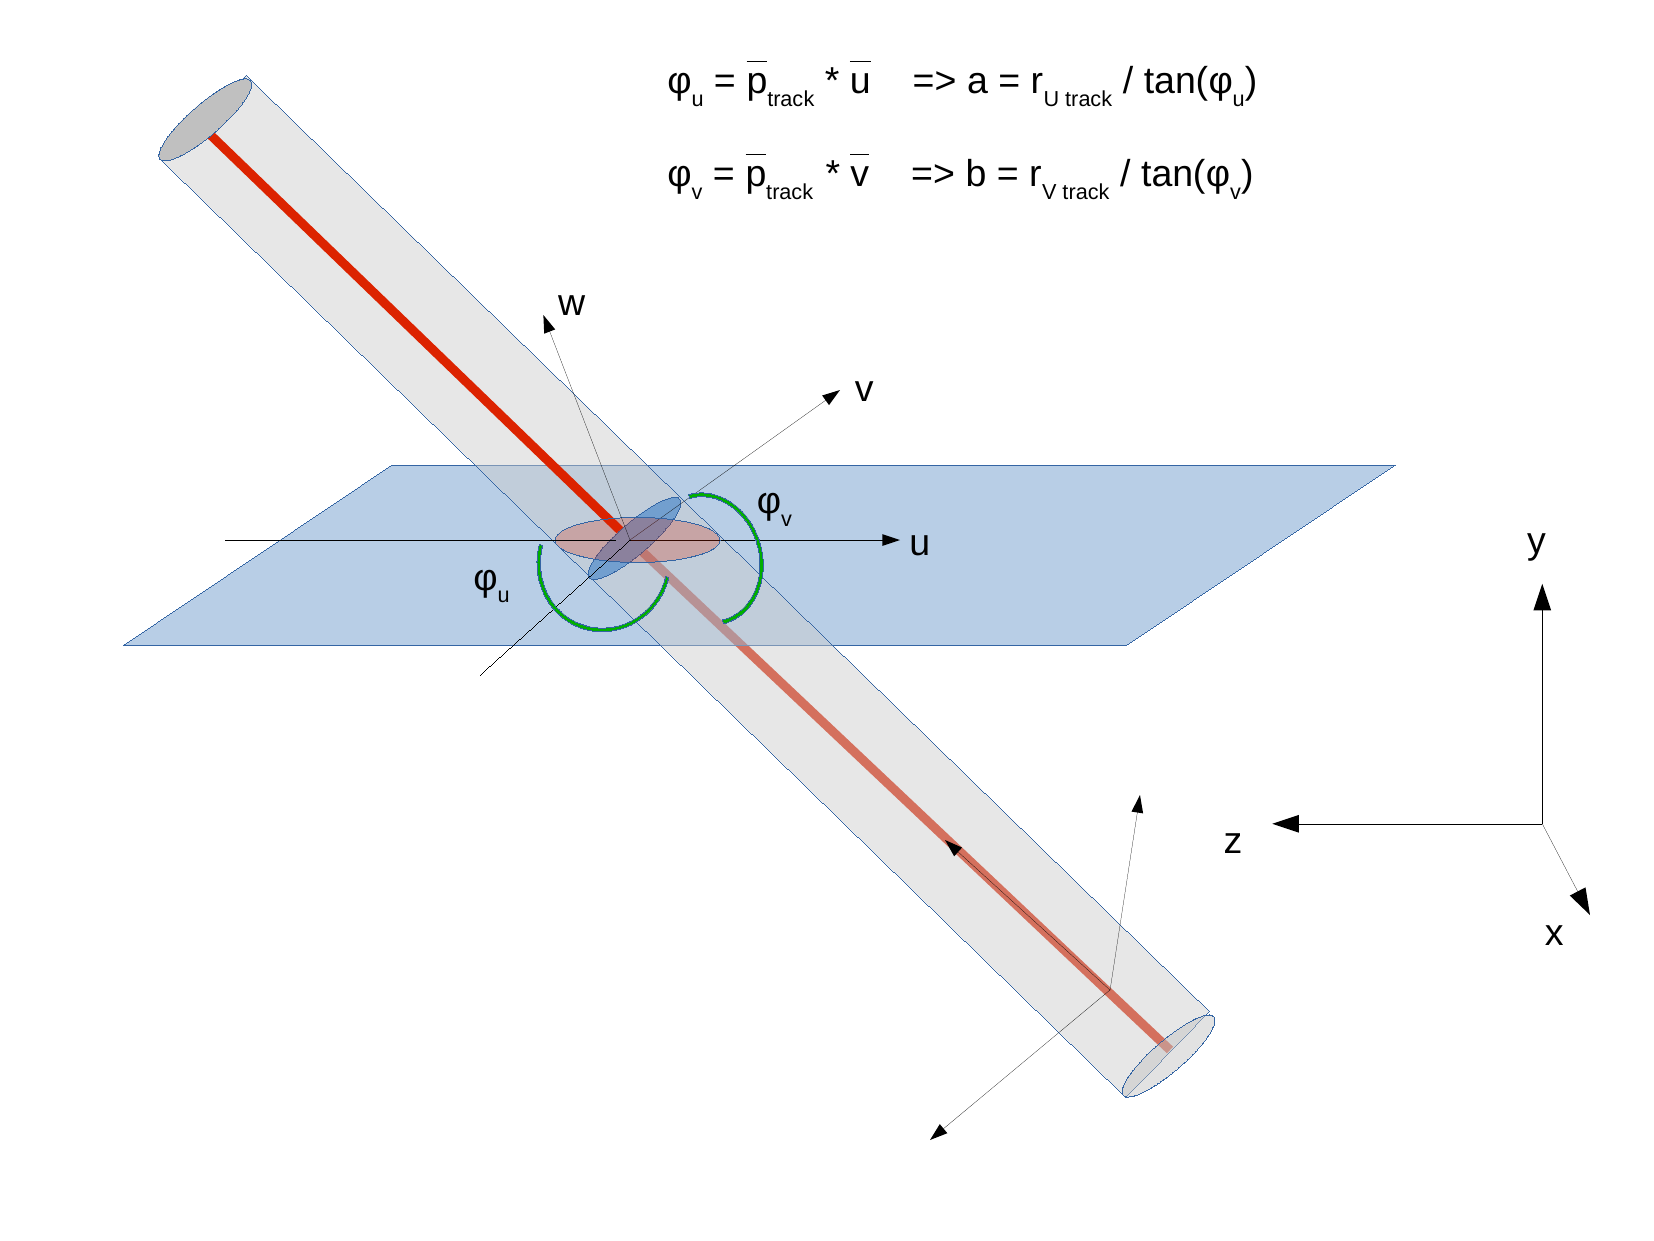

φu = ptrack * u => a = rU track / tan(φu)
φv = ptrack * v => b = rV track / tan(φv)
w
v
φv
y
u
φu
z
x